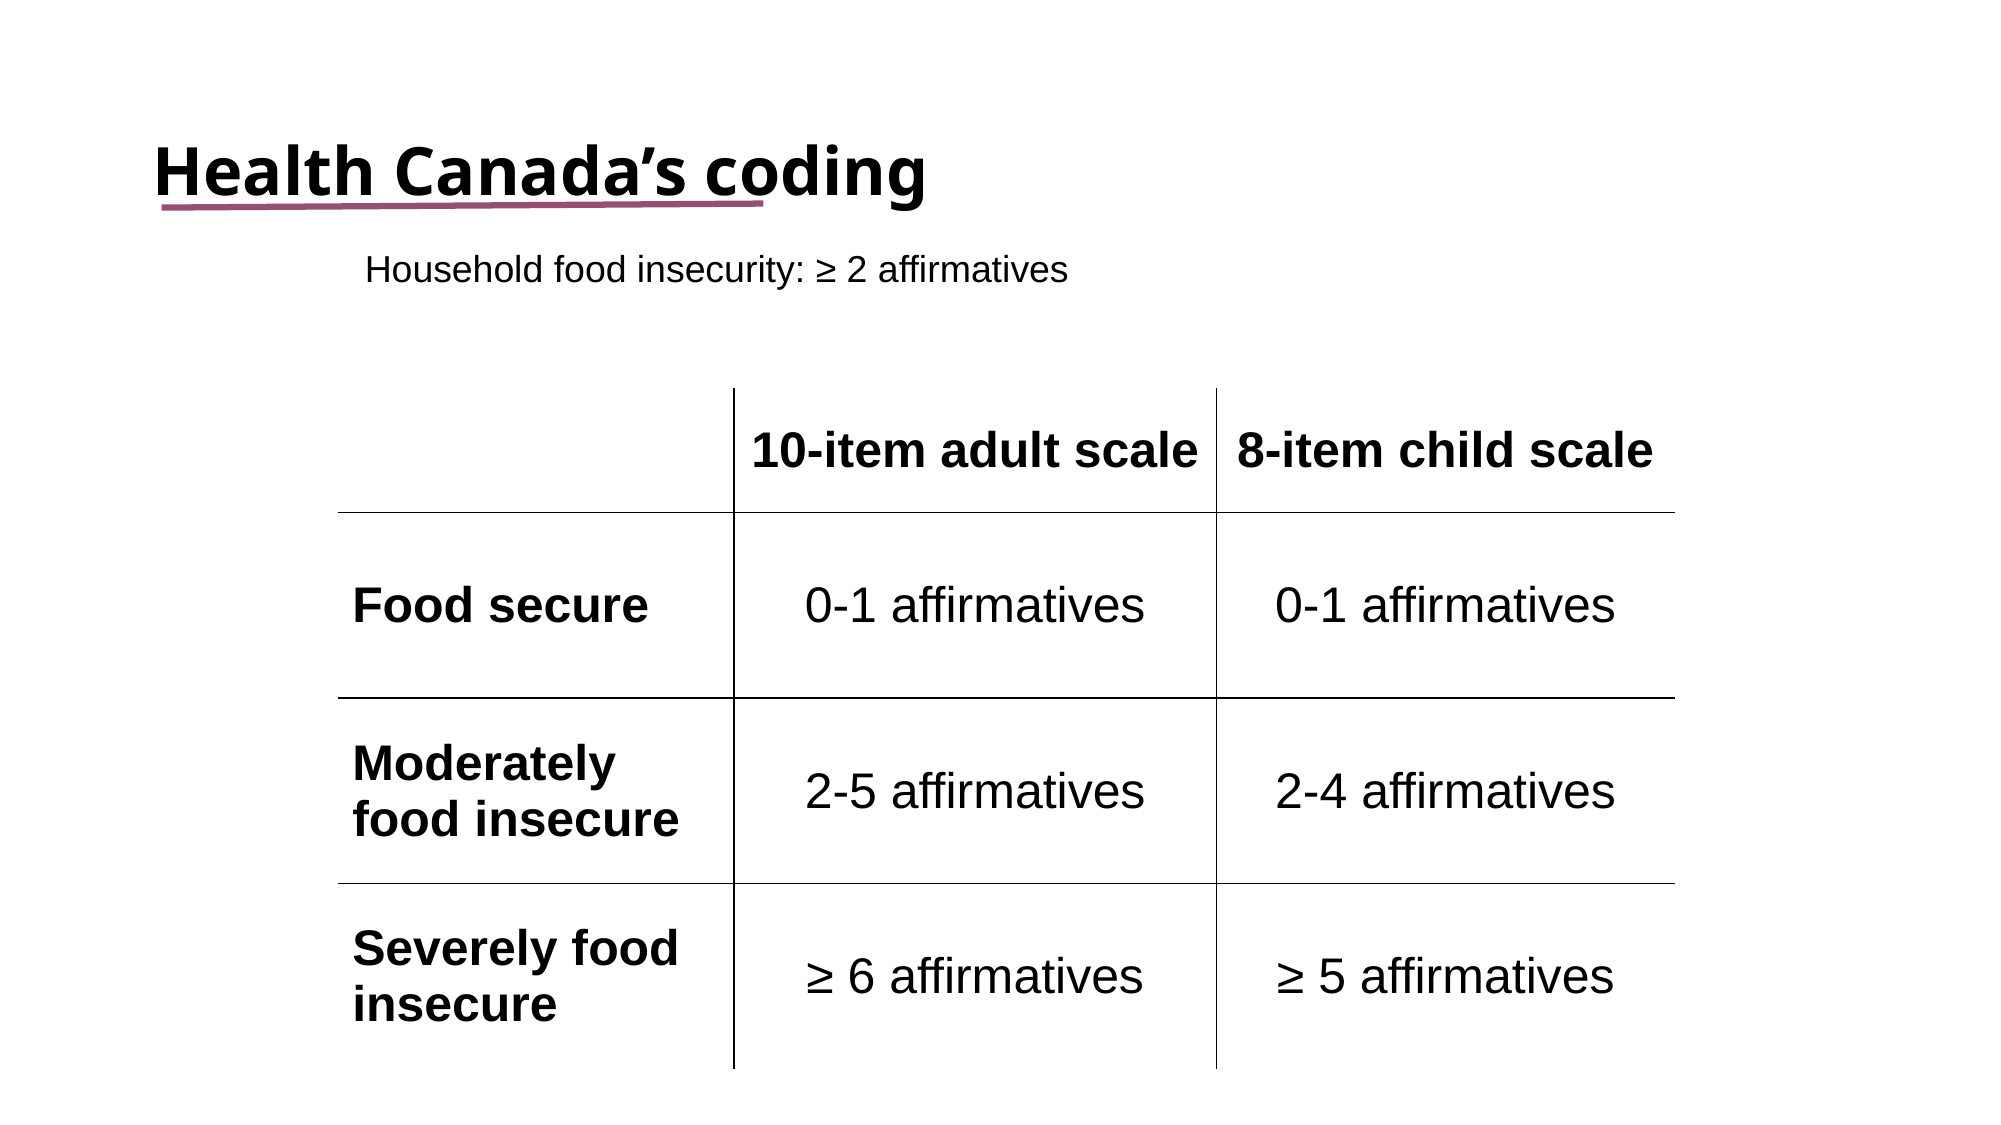

# Health Canada’s coding
Household food insecurity: ≥ 2 affirmatives
| | 10-item adult scale | 8-item child scale |
| --- | --- | --- |
| Food secure | 0-1 affirmatives | 0-1 affirmatives |
| Moderately food insecure | 2-5 affirmatives | 2-4 affirmatives |
| Severely food insecure | ≥ 6 affirmatives | ≥ 5 affirmatives |